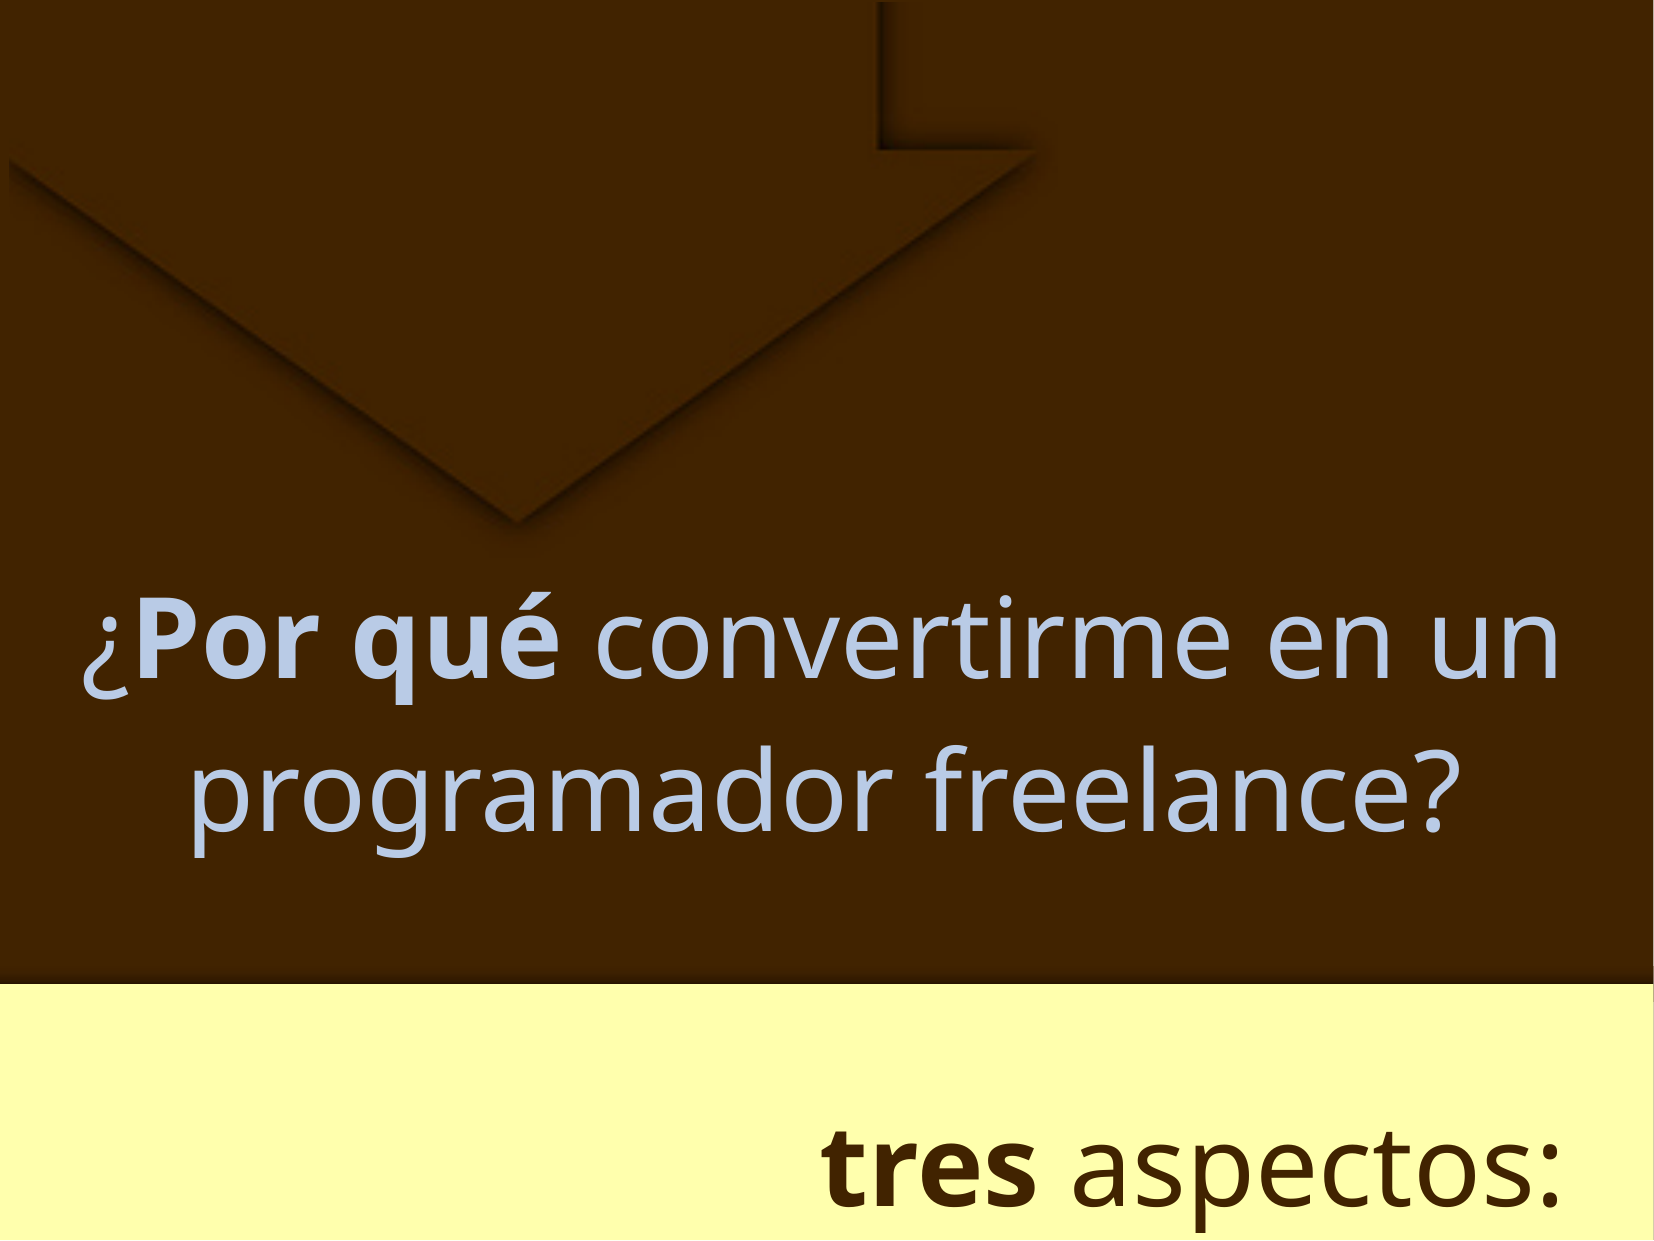

# ¿Por qué convertirme en un programador freelance?
tres aspectos: